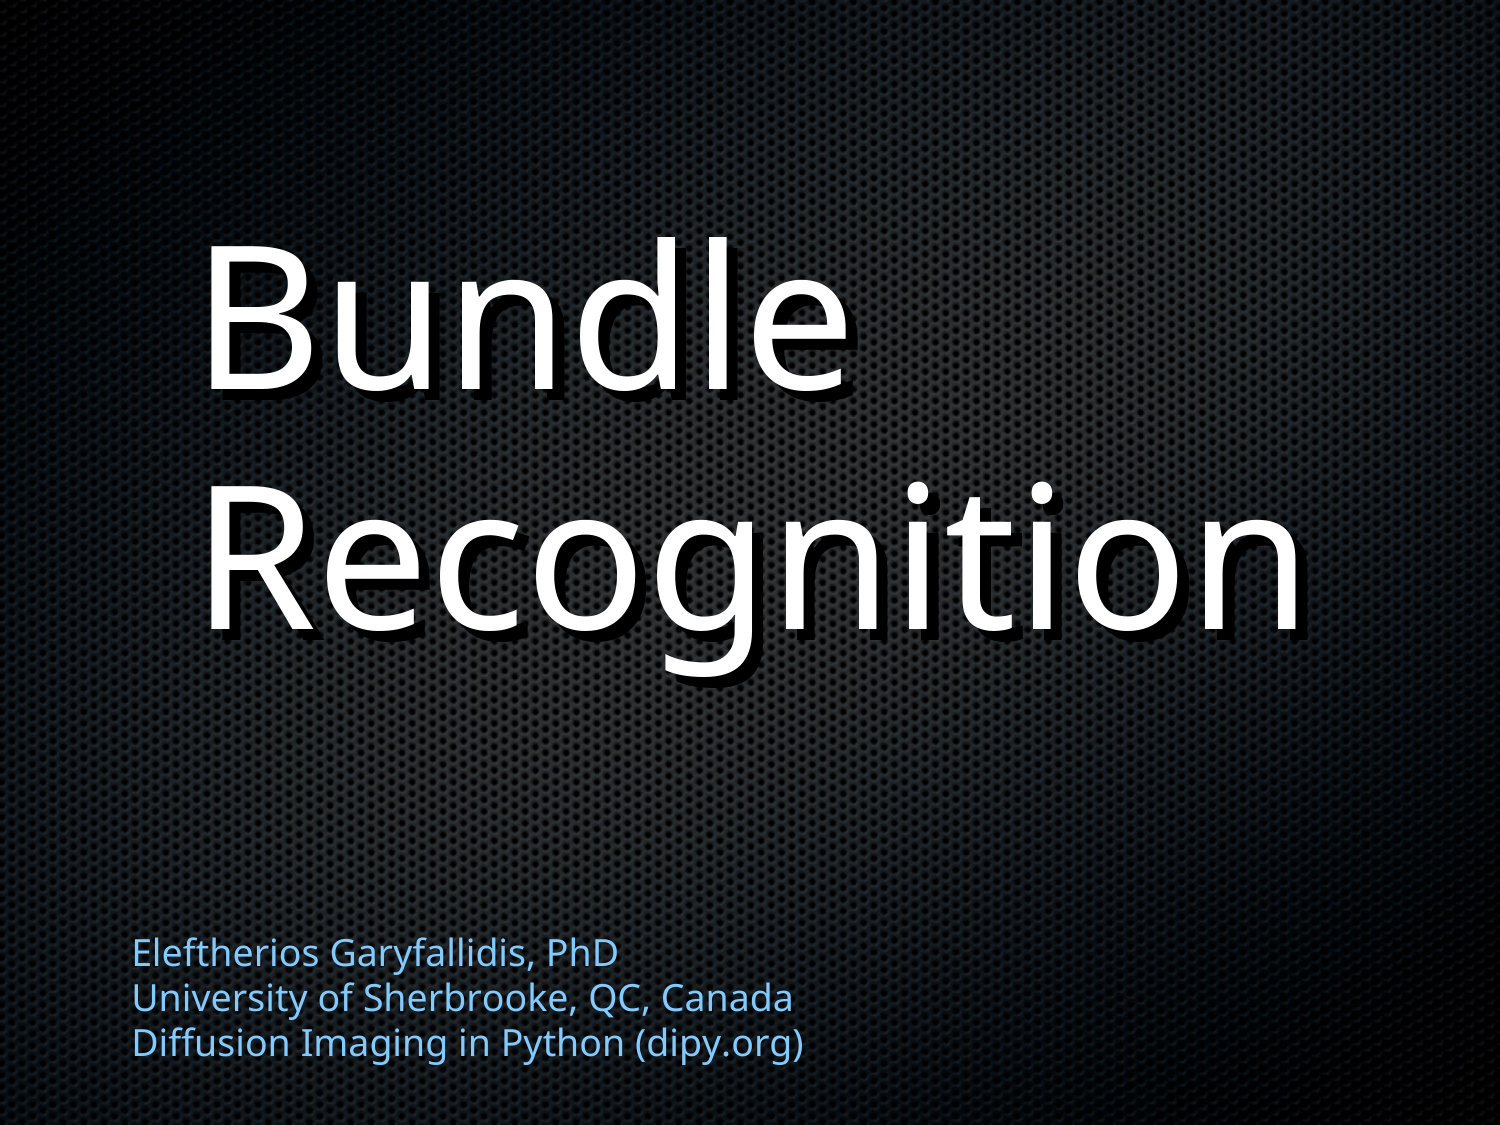

Bundle
Recognition
#
Eleftherios Garyfallidis, PhD
University of Sherbrooke, QC, Canada
Diffusion Imaging in Python (dipy.org)